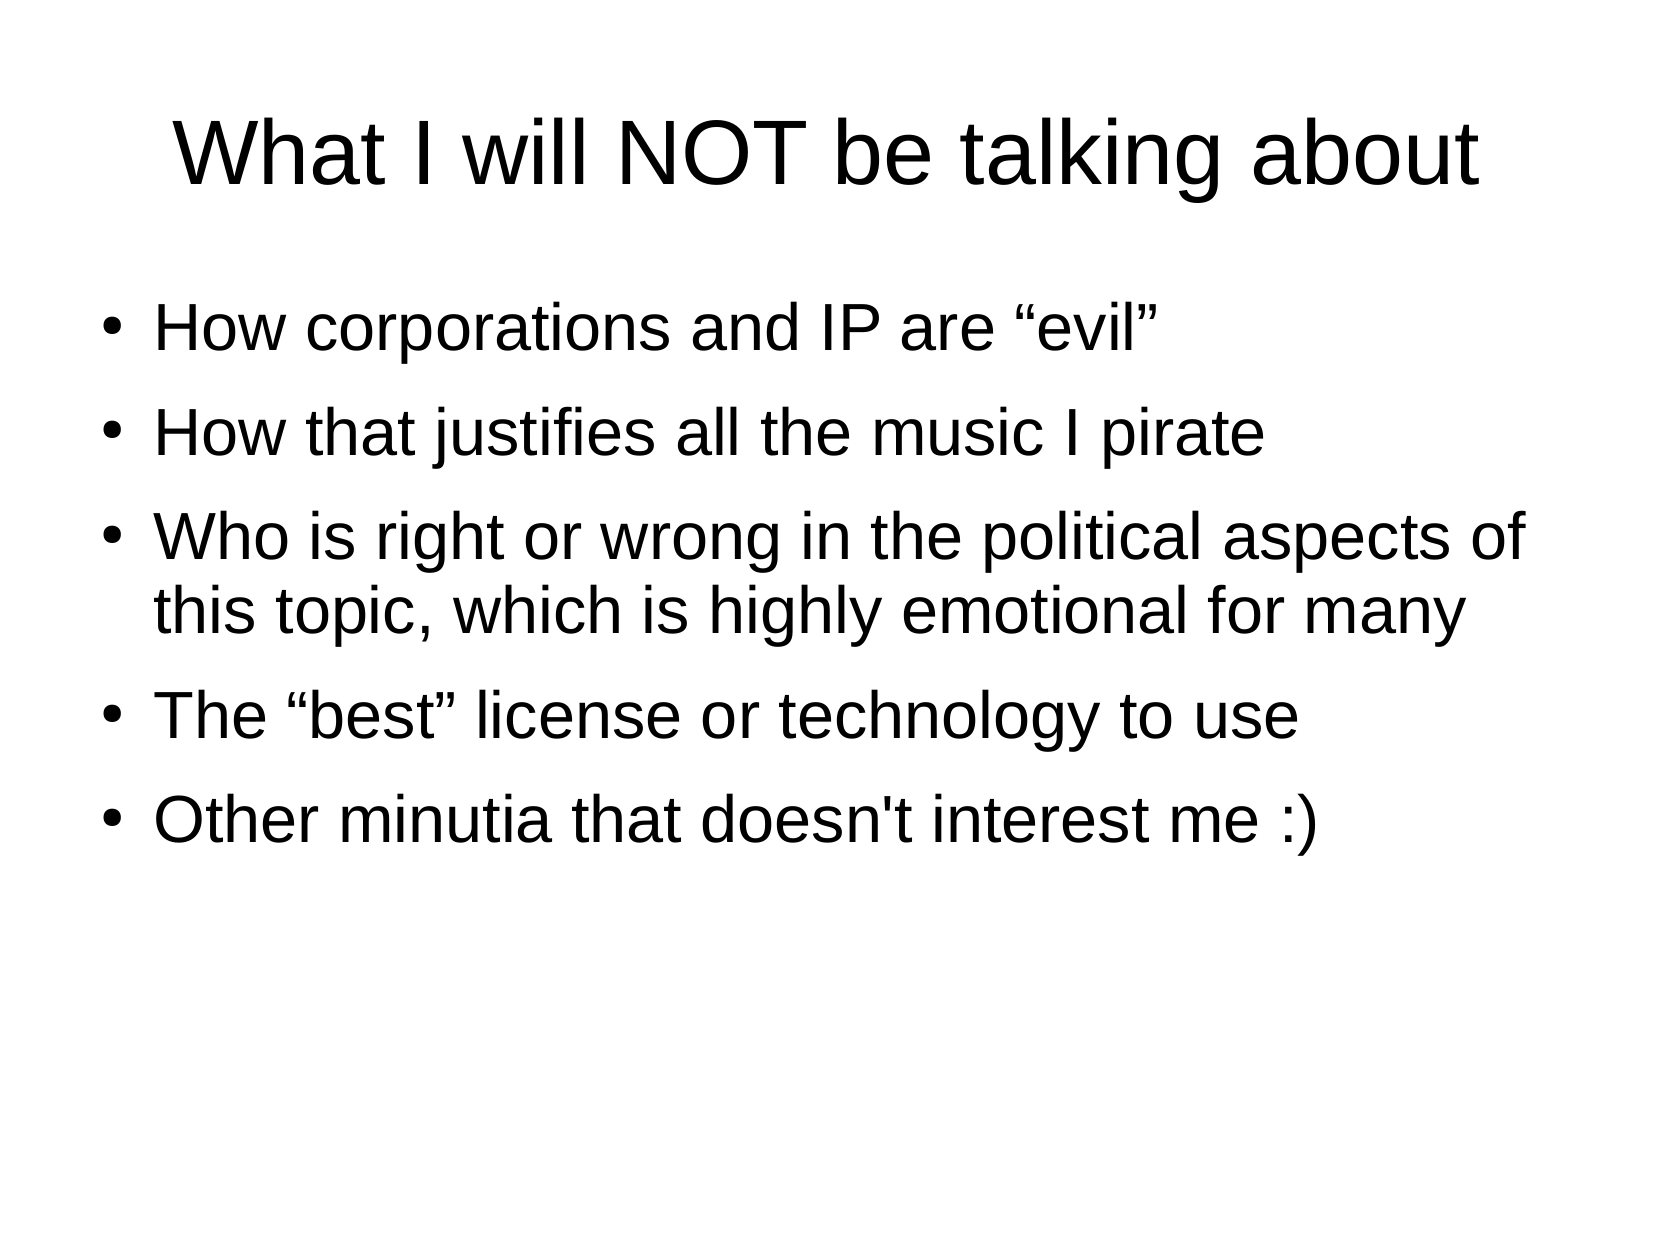

# What I will NOT be talking about
How corporations and IP are “evil”
How that justifies all the music I pirate
Who is right or wrong in the political aspects of this topic, which is highly emotional for many
The “best” license or technology to use
Other minutia that doesn't interest me :)